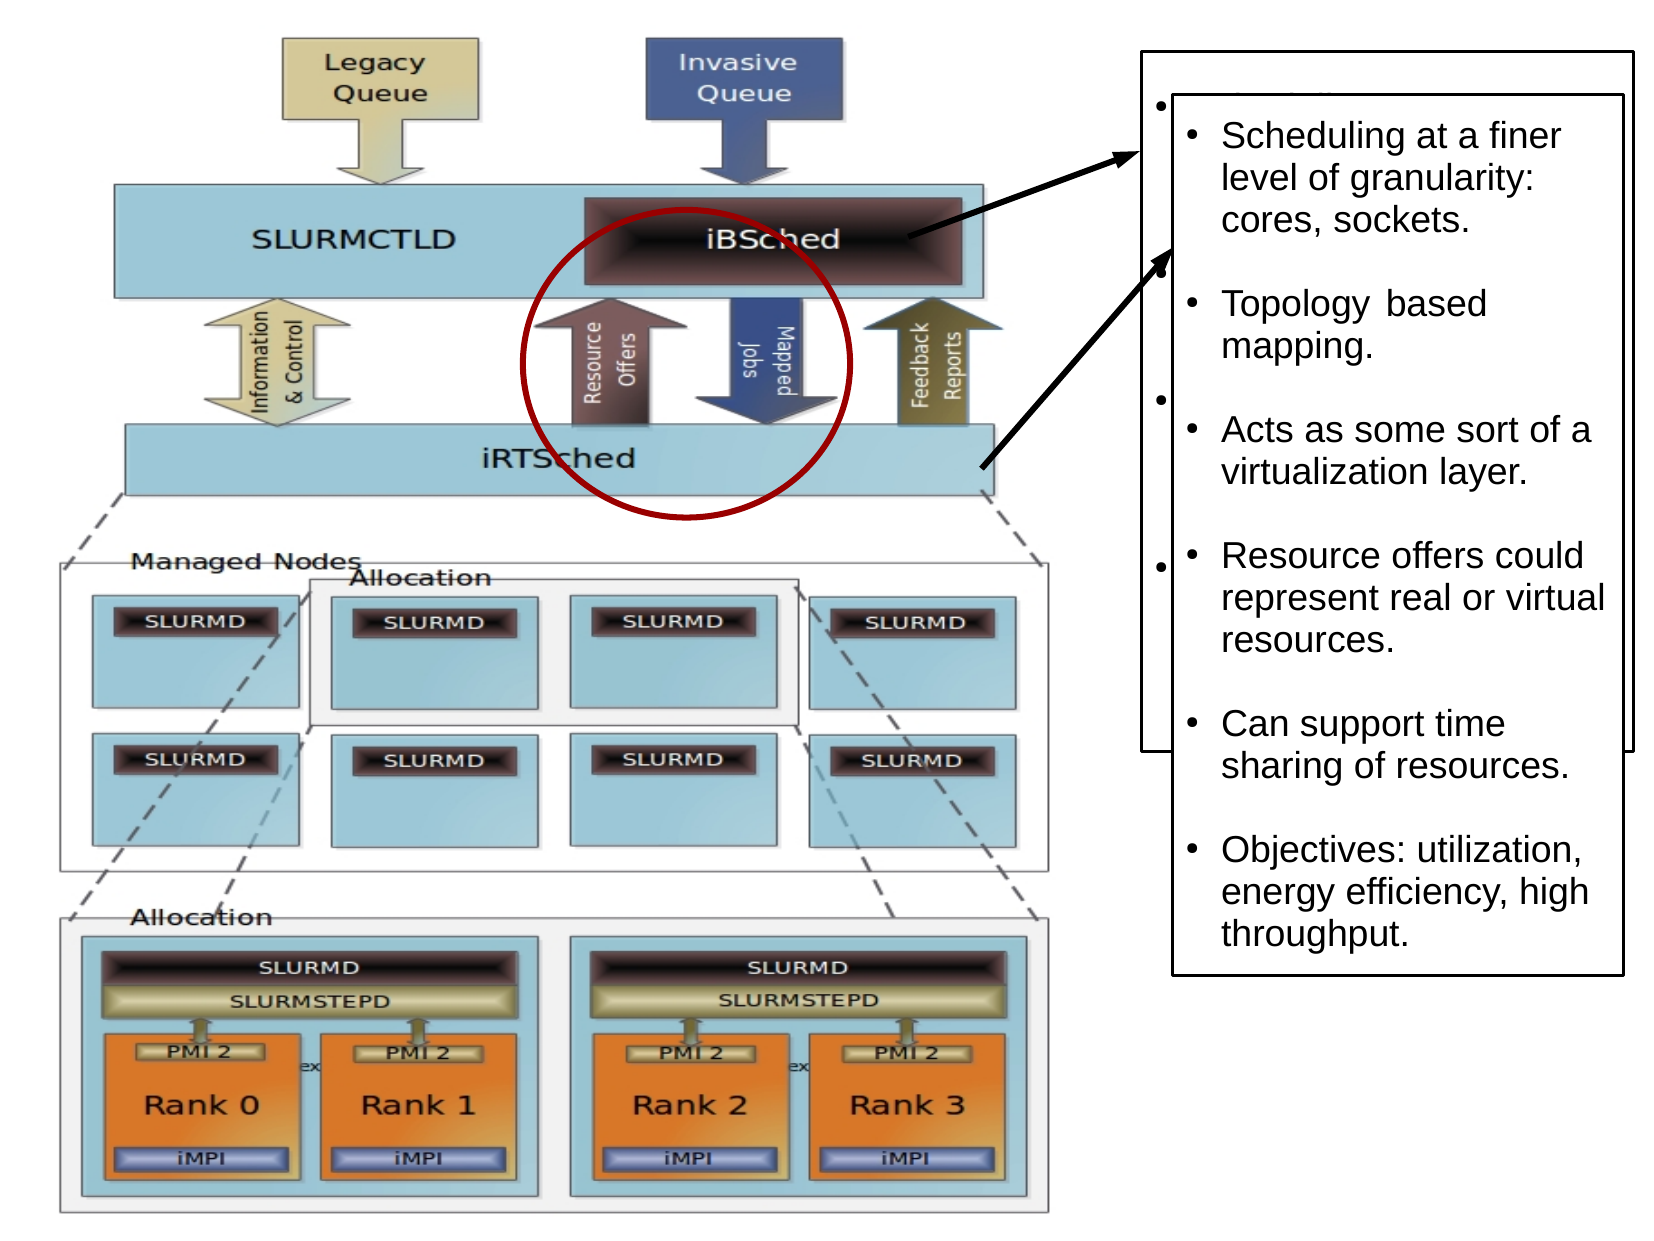

Scheduling at a coarser level of granularity: nodes.
Negotiates with the iRTSched for offers.
Event based scheduling. Resource offers influence
scheduling decisions.
Objectives: fairness, reduced job waiting times, QoS, high throughput, priorities etc.
Scheduling at a finer level of granularity: cores, sockets.
Topology based mapping.
Acts as some sort of a virtualization layer.
Resource offers could represent real or virtual resources.
Can support time sharing of resources.
Objectives: utilization, energy efficiency, high throughput.